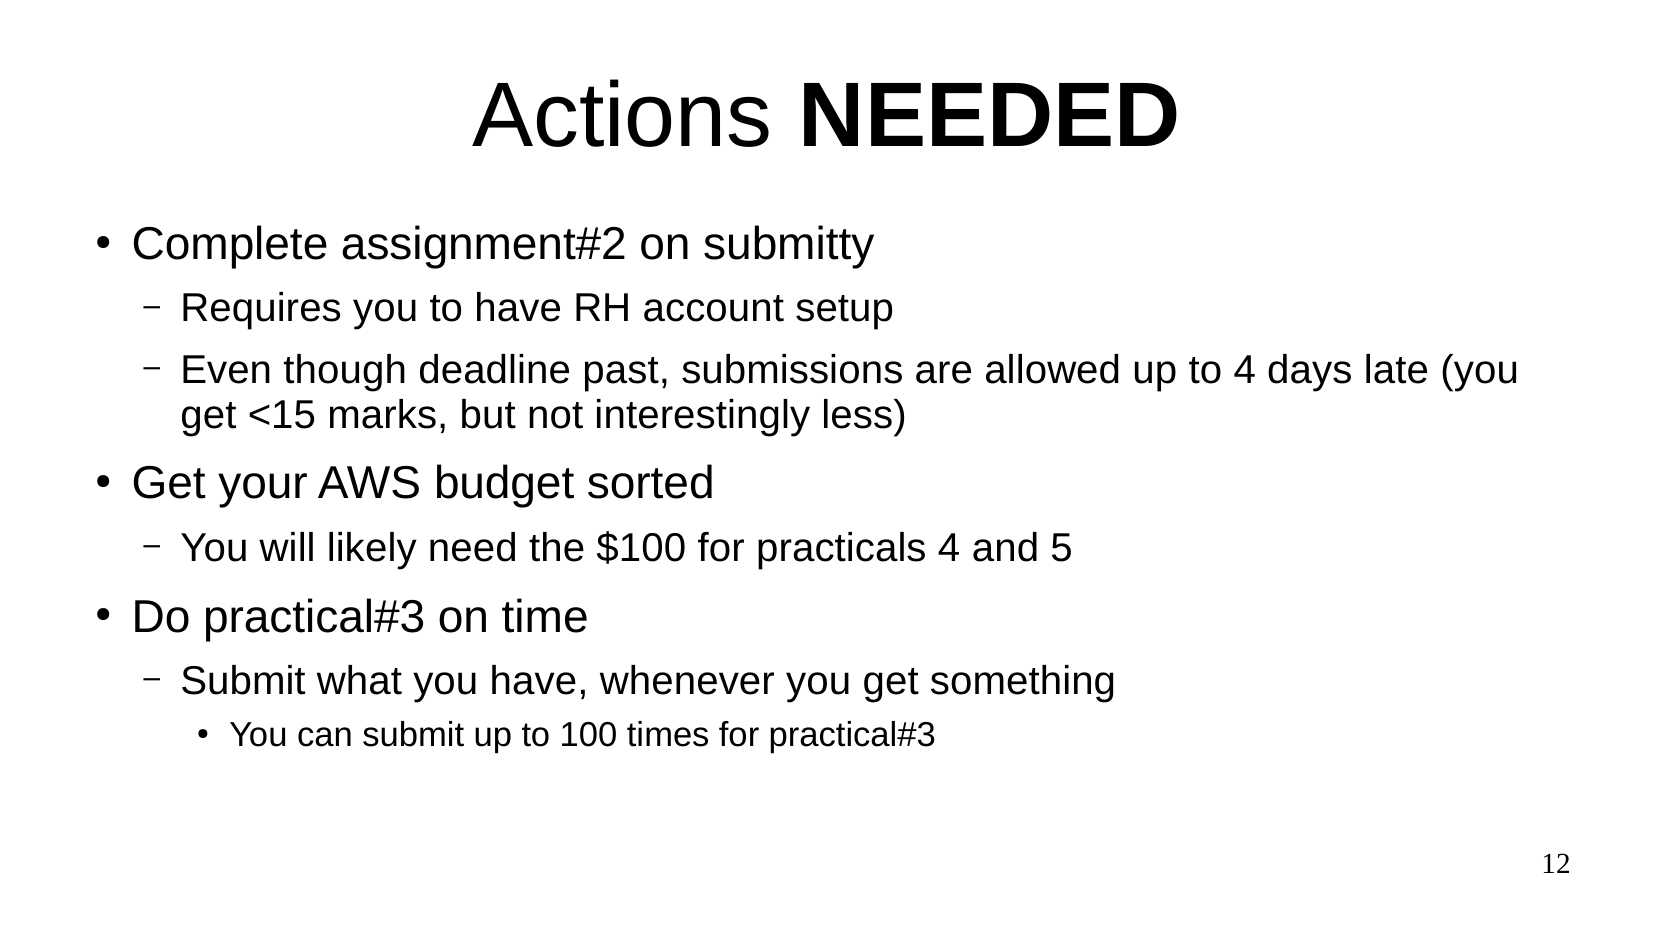

# Actions NEEDED
Complete assignment#2 on submitty
Requires you to have RH account setup
Even though deadline past, submissions are allowed up to 4 days late (you get <15 marks, but not interestingly less)
Get your AWS budget sorted
You will likely need the $100 for practicals 4 and 5
Do practical#3 on time
Submit what you have, whenever you get something
You can submit up to 100 times for practical#3
12